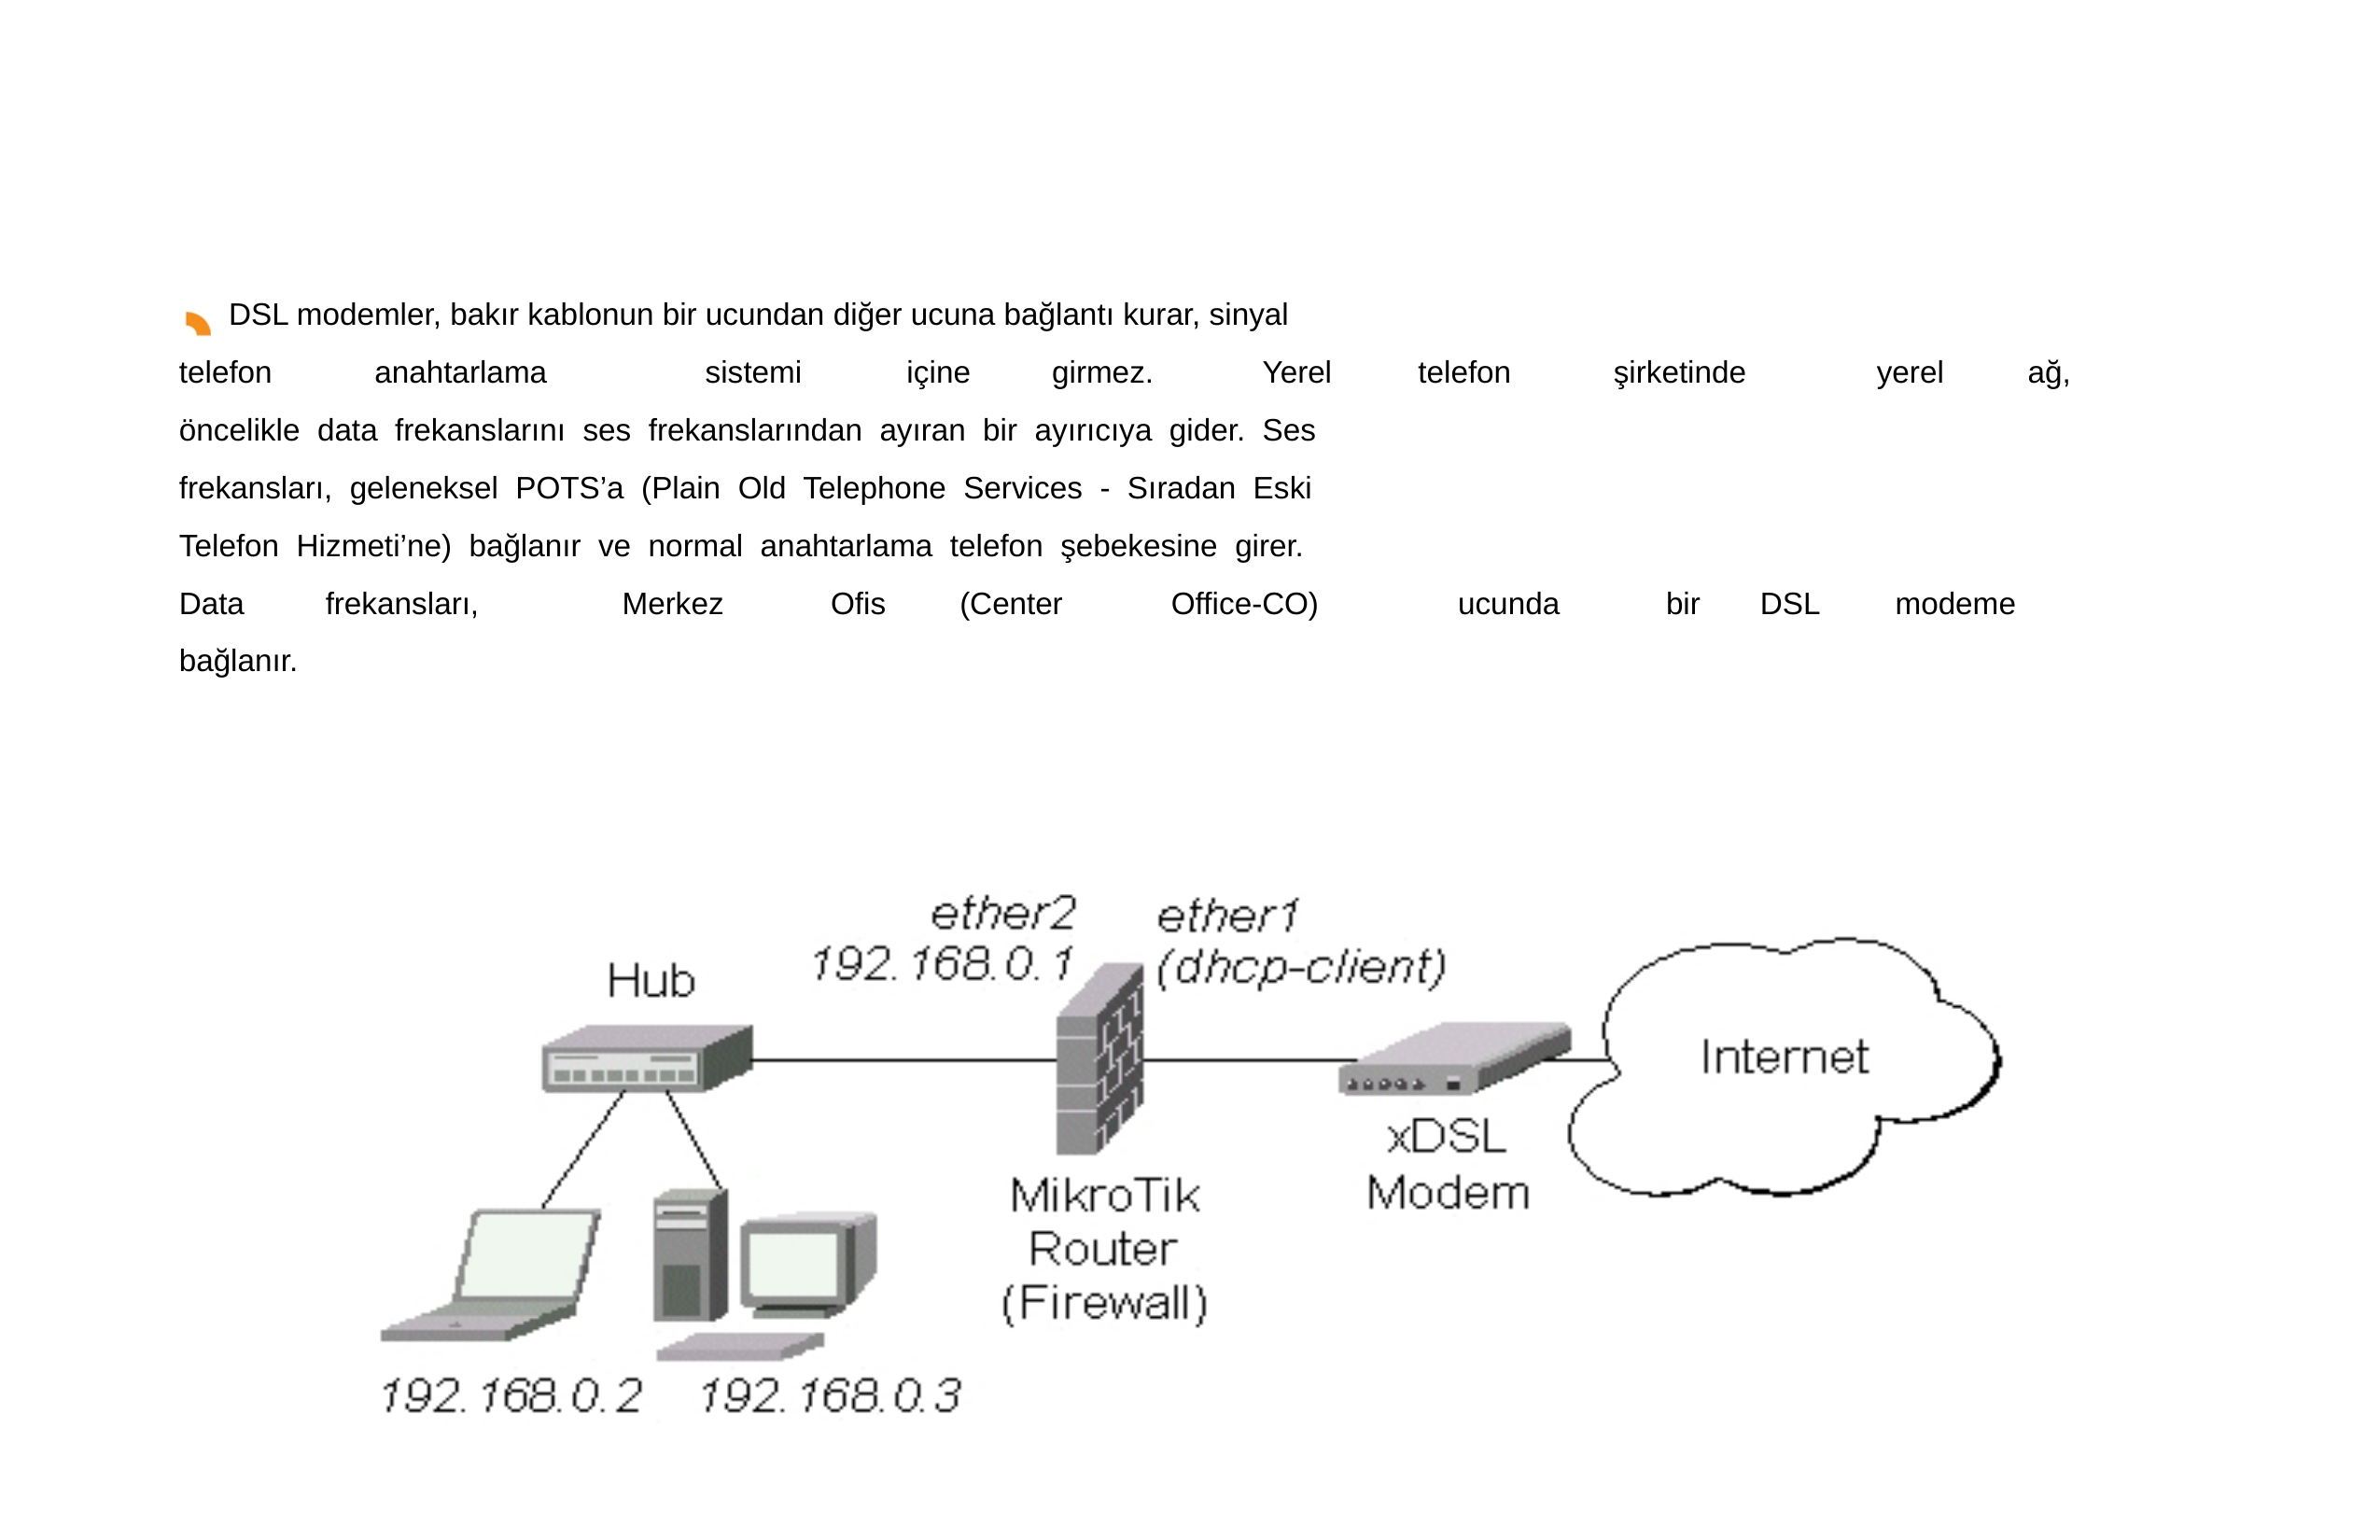

DSL modemler, bakır kablonun bir ucundan diğer ucuna bağlantı kurar, sinyal
telefon
anahtarlama
sistemi
içine
girmez.
Yerel
telefon
şirketinde
yerel
ağ,
öncelikle data frekanslarını ses frekanslarından ayıran bir ayırıcıya gider. Ses
frekansları, geleneksel POTS’a (Plain Old Telephone Services - Sıradan Eski
Telefon Hizmeti’ne) bağlanır ve normal anahtarlama telefon şebekesine girer.
Data
frekansları,
Merkez
Ofis
(Center
Office-CO)
ucunda
bir
DSL
modeme
bağlanır.